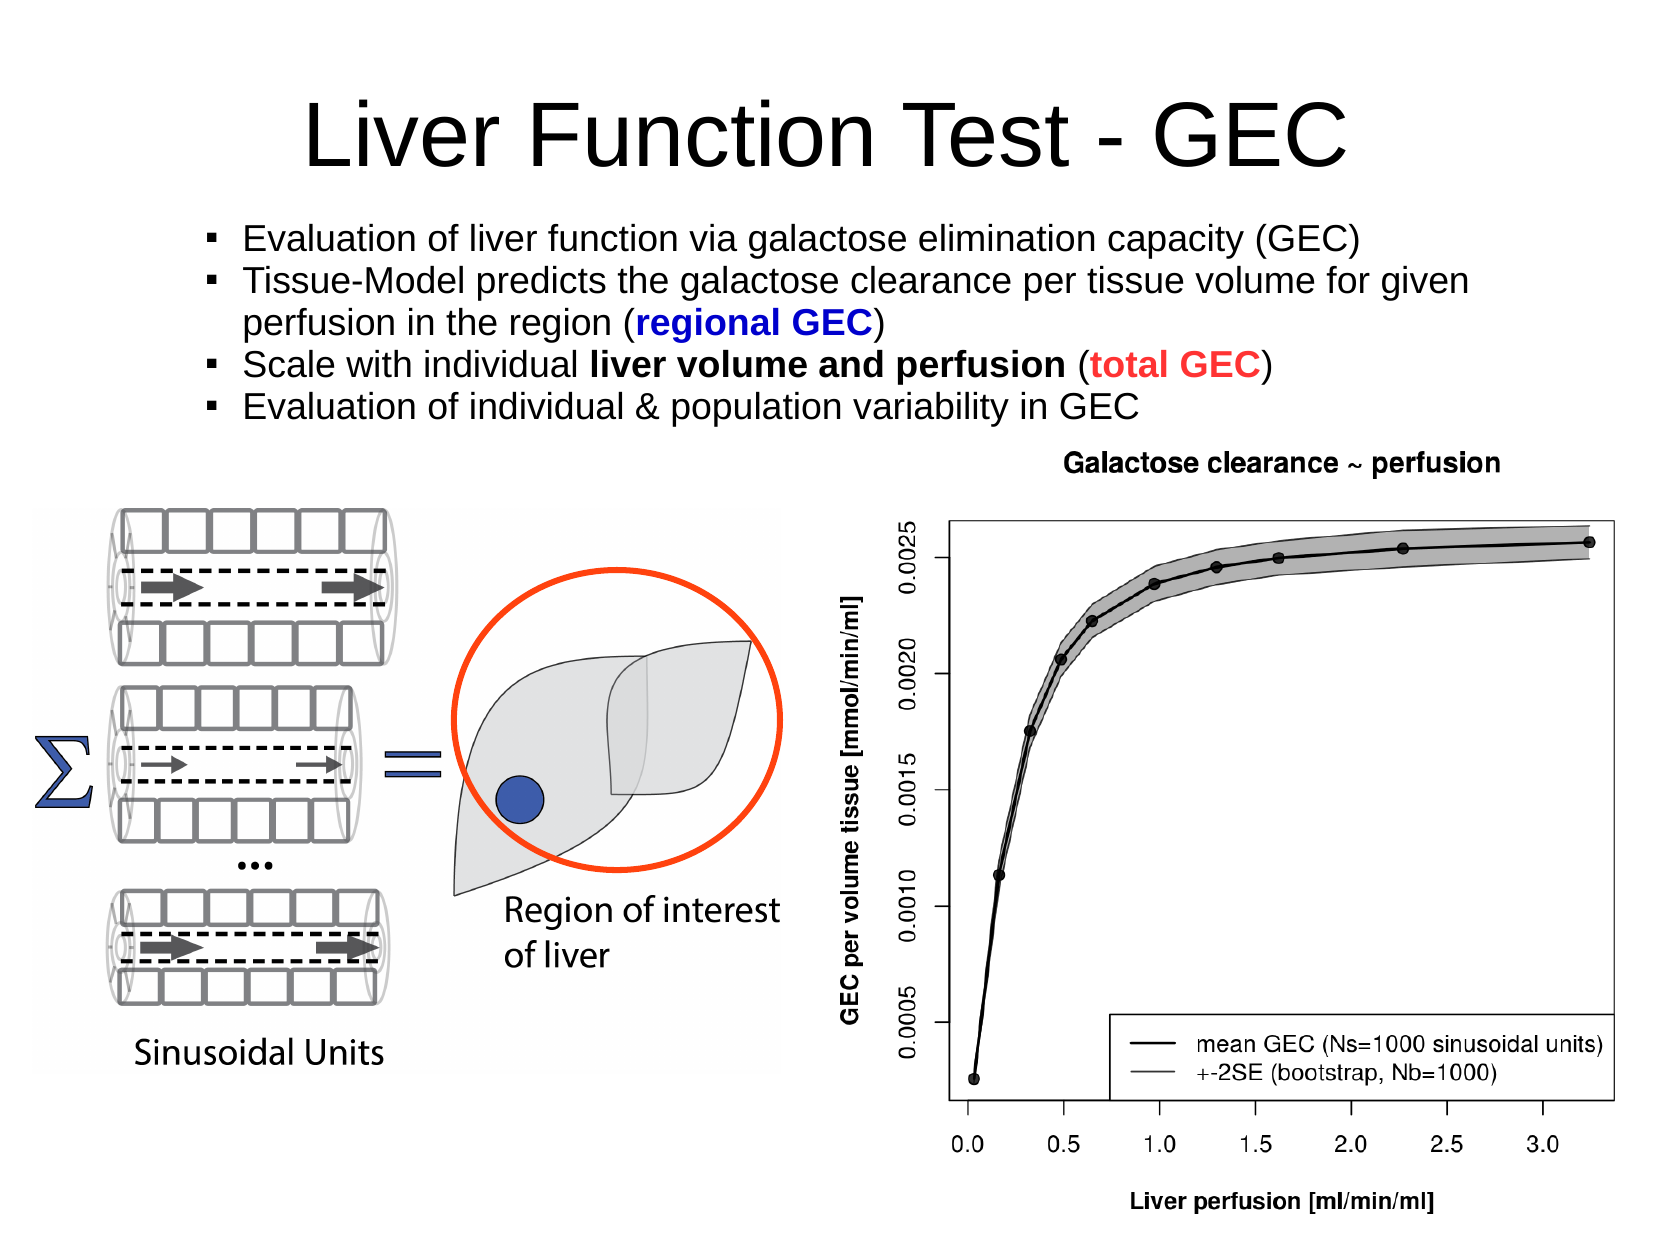

# Liver Function Test - GEC
Evaluation of liver function via galactose elimination capacity (GEC)
Tissue-Model predicts the galactose clearance per tissue volume for given perfusion in the region (regional GEC)
Scale with individual liver volume and perfusion (total GEC)
Evaluation of individual & population variability in GEC